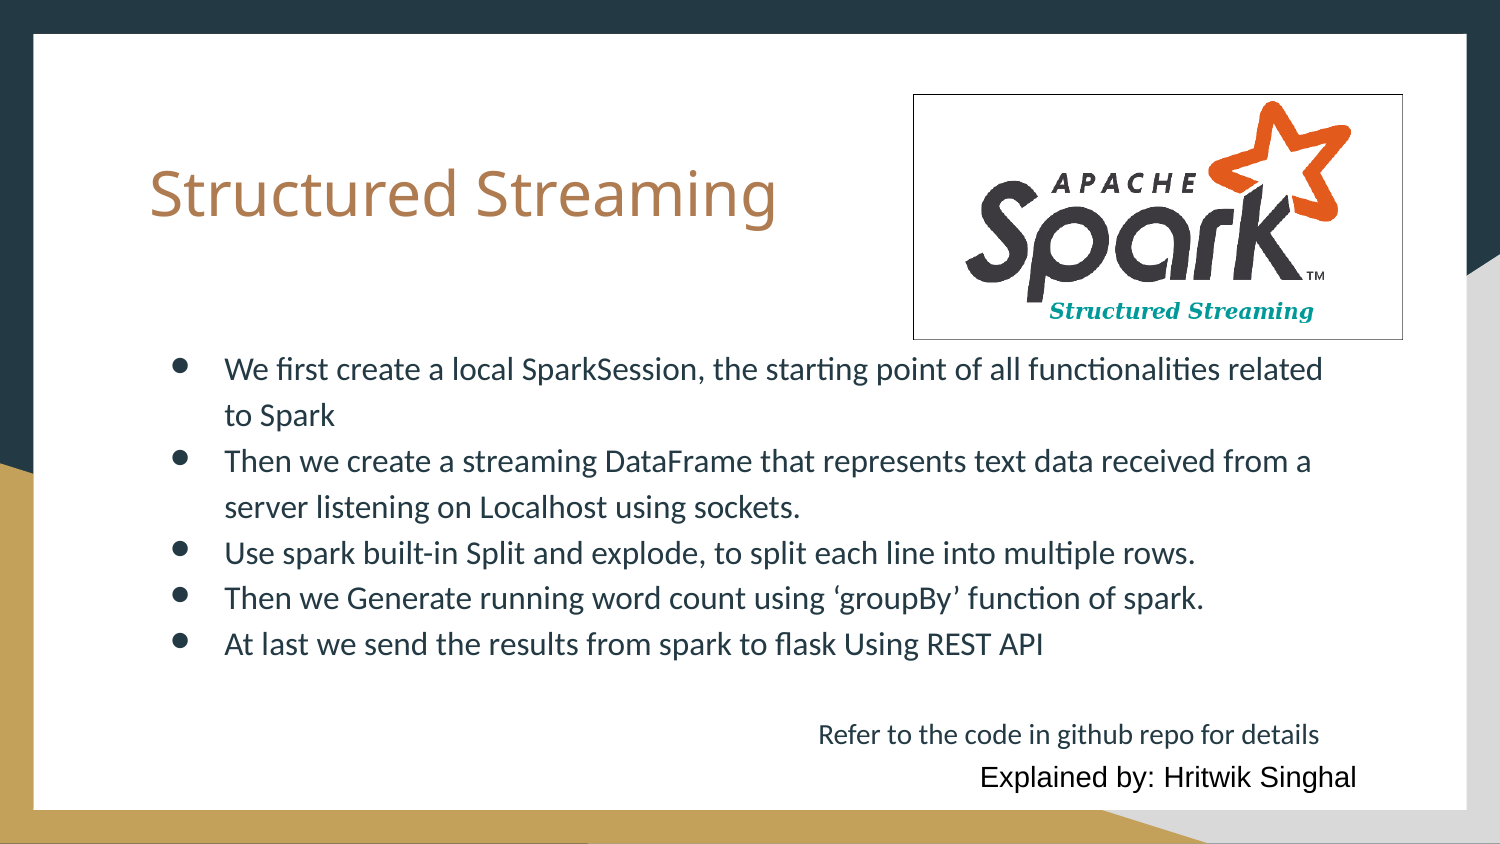

# Structured Streaming
We first create a local SparkSession, the starting point of all functionalities related to Spark
Then we create a streaming DataFrame that represents text data received from a server listening on Localhost using sockets.
Use spark built-in Split and explode, to split each line into multiple rows.
Then we Generate running word count using ‘groupBy’ function of spark.
At last we send the results from spark to flask Using REST API
Refer to the code in github repo for details
Explained by: Hritwik Singhal